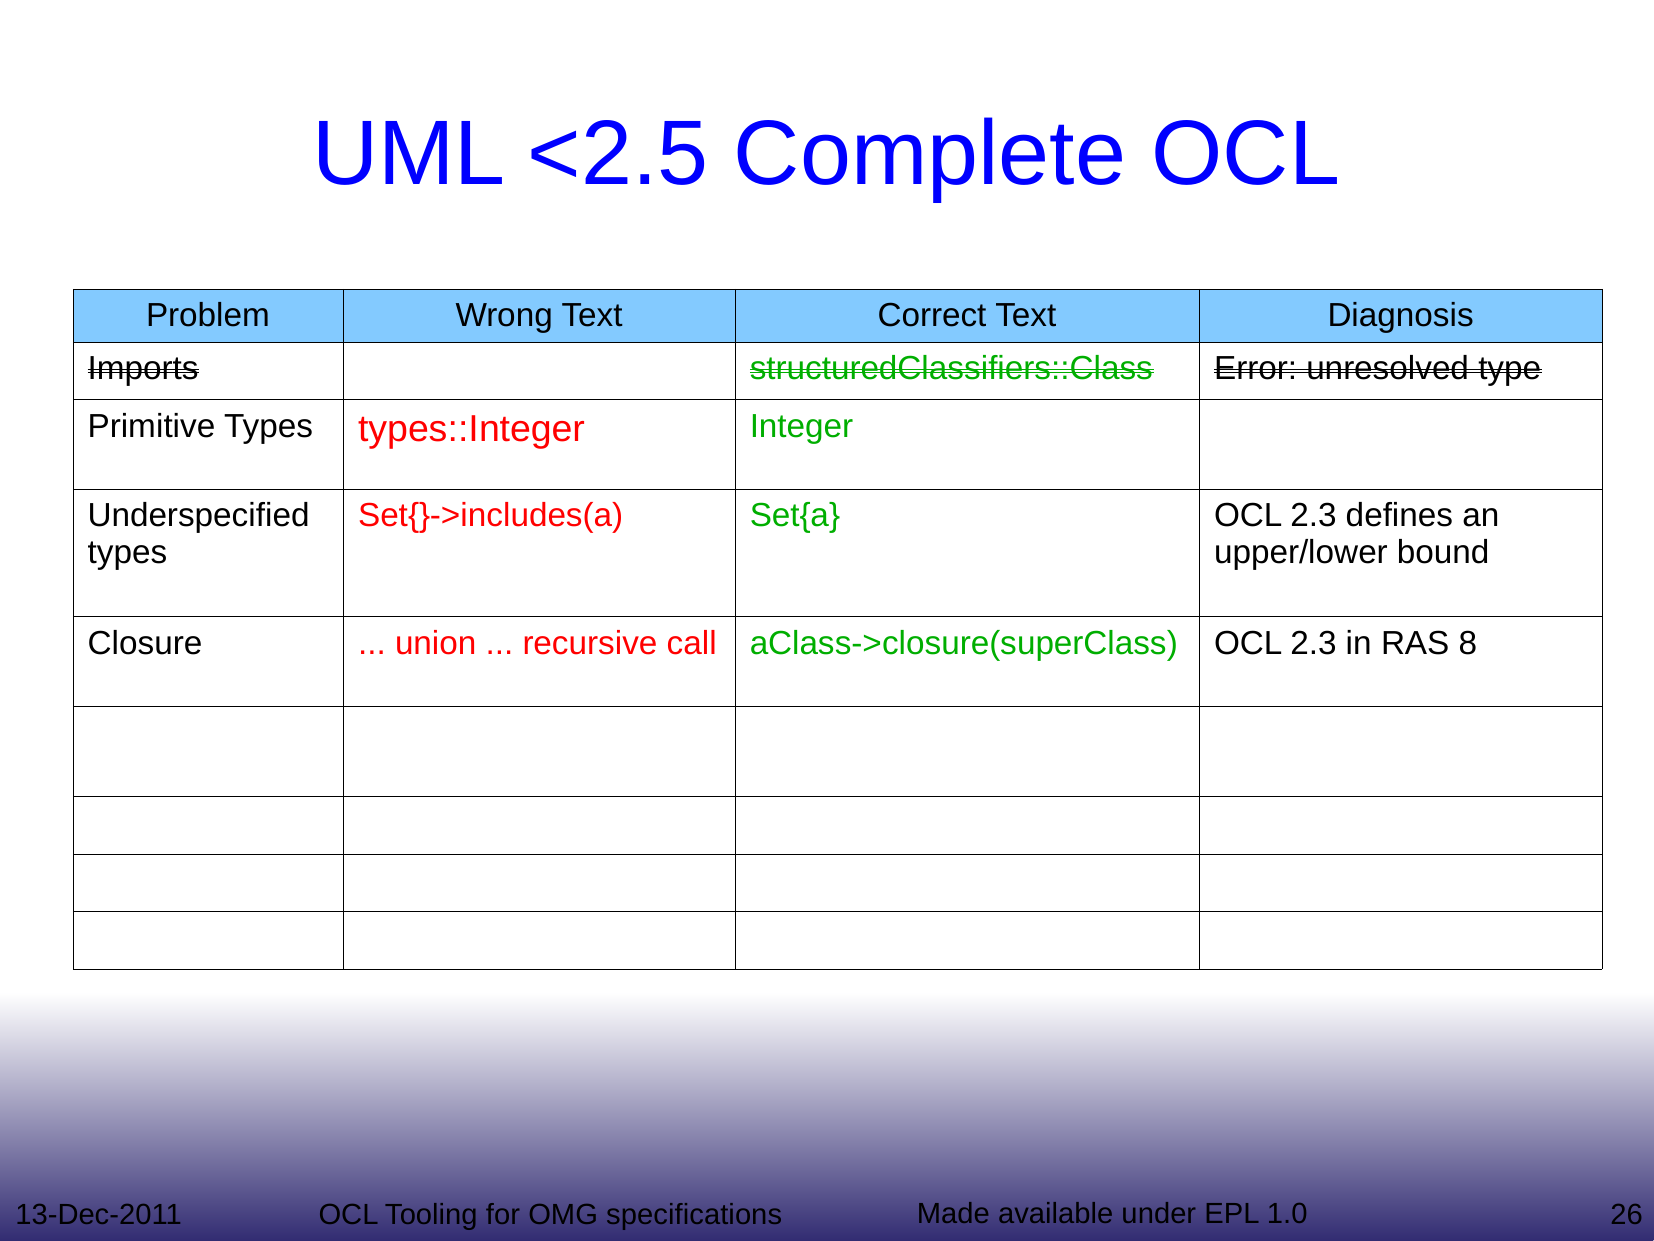

# UML <2.5 Complete OCL
| Problem | Wrong Text | Correct Text | Diagnosis |
| --- | --- | --- | --- |
| Imports | | structuredClassifiers::Class | Error: unresolved type |
| Primitive Types | types::Integer | Integer | |
| Underspecified types | Set{}->includes(a) | Set{a} | OCL 2.3 defines an upper/lower bound |
| Closure | ... union ... recursive call | aClass->closure(superClass) | OCL 2.3 in RAS 8 |
| | | | |
| | | | |
| | | | |
| | | | |
13-Dec-2011
OCL Tooling for OMG specifications
26